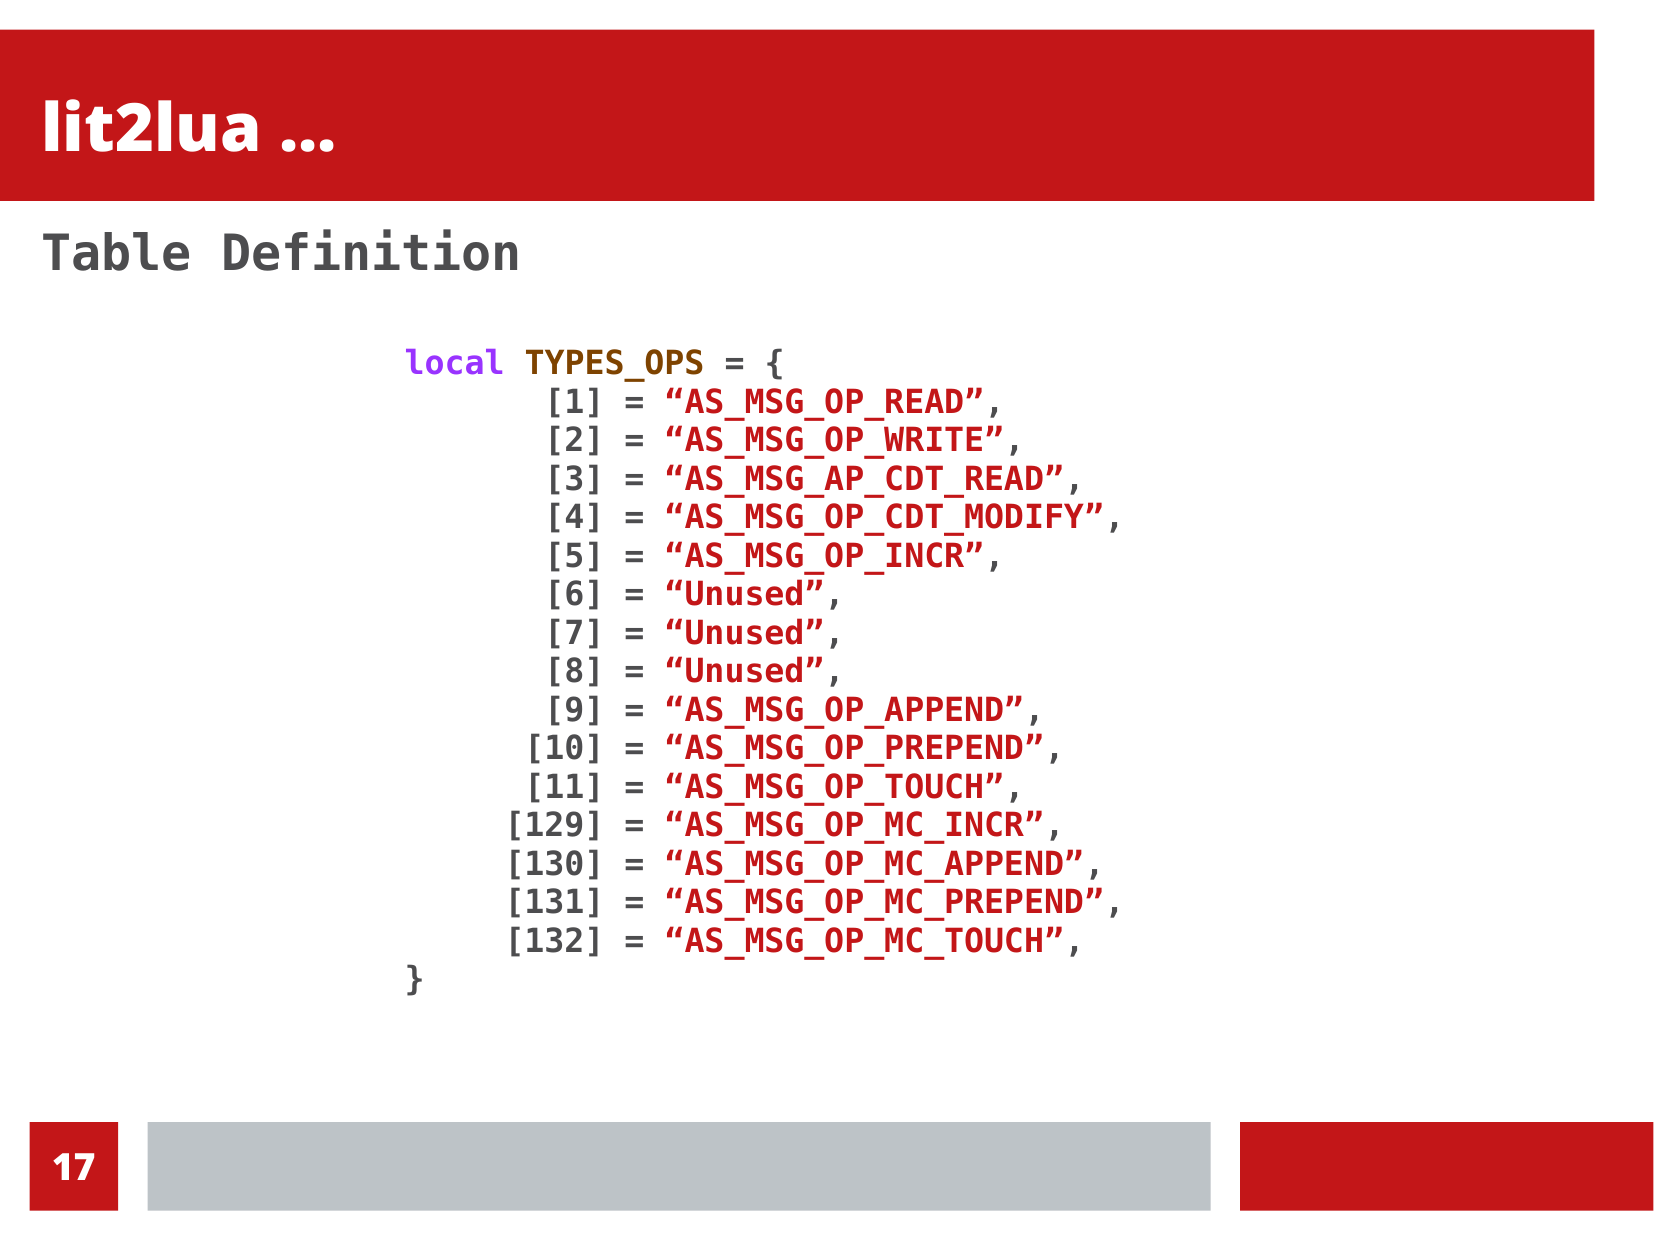

# lit2lua ...
Table Definition
local TYPES_OPS = {
 [1] = “AS_MSG_OP_READ”,
 [2] = “AS_MSG_OP_WRITE”,
 [3] = “AS_MSG_AP_CDT_READ”,
 [4] = “AS_MSG_OP_CDT_MODIFY”,
 [5] = “AS_MSG_OP_INCR”,
 [6] = “Unused”,
 [7] = “Unused”,
 [8] = “Unused”,
 [9] = “AS_MSG_OP_APPEND”,
 [10] = “AS_MSG_OP_PREPEND”,
 [11] = “AS_MSG_OP_TOUCH”,
 [129] = “AS_MSG_OP_MC_INCR”,
 [130] = “AS_MSG_OP_MC_APPEND”,
 [131] = “AS_MSG_OP_MC_PREPEND”,
 [132] = “AS_MSG_OP_MC_TOUCH”,
}
17